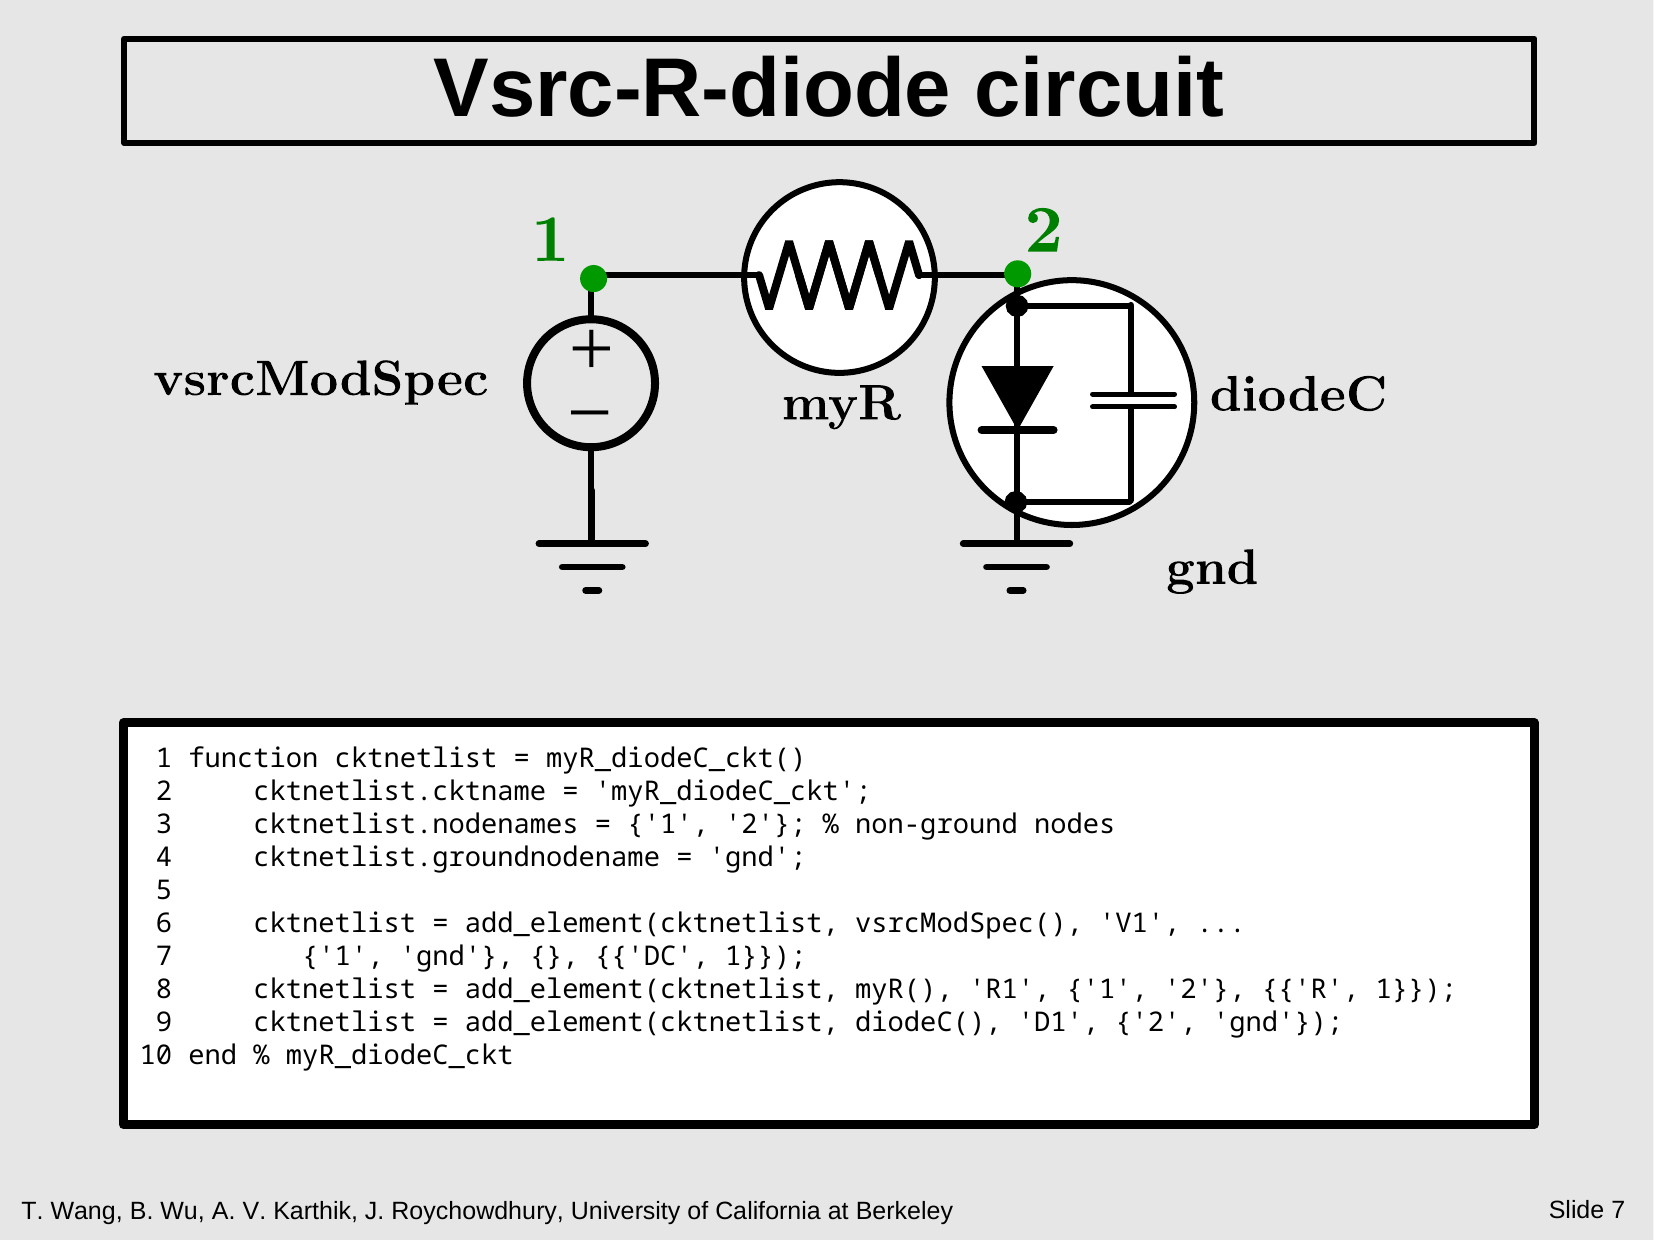

# Vsrc-R-diode circuit
 1 function cktnetlist = myR_diodeC_ckt()
 2 cktnetlist.cktname = 'myR_diodeC_ckt';
 3 cktnetlist.nodenames = {'1', '2'}; % non-ground nodes
 4 cktnetlist.groundnodename = 'gnd';
 5
 6 cktnetlist = add_element(cktnetlist, vsrcModSpec(), 'V1', ...
 7 {'1', 'gnd'}, {}, {{'DC', 1}});
 8 cktnetlist = add_element(cktnetlist, myR(), 'R1', {'1', '2'}, {{'R', 1}});
 9 cktnetlist = add_element(cktnetlist, diodeC(), 'D1', {'2', 'gnd'});
 10 end % myR_diodeC_ckt